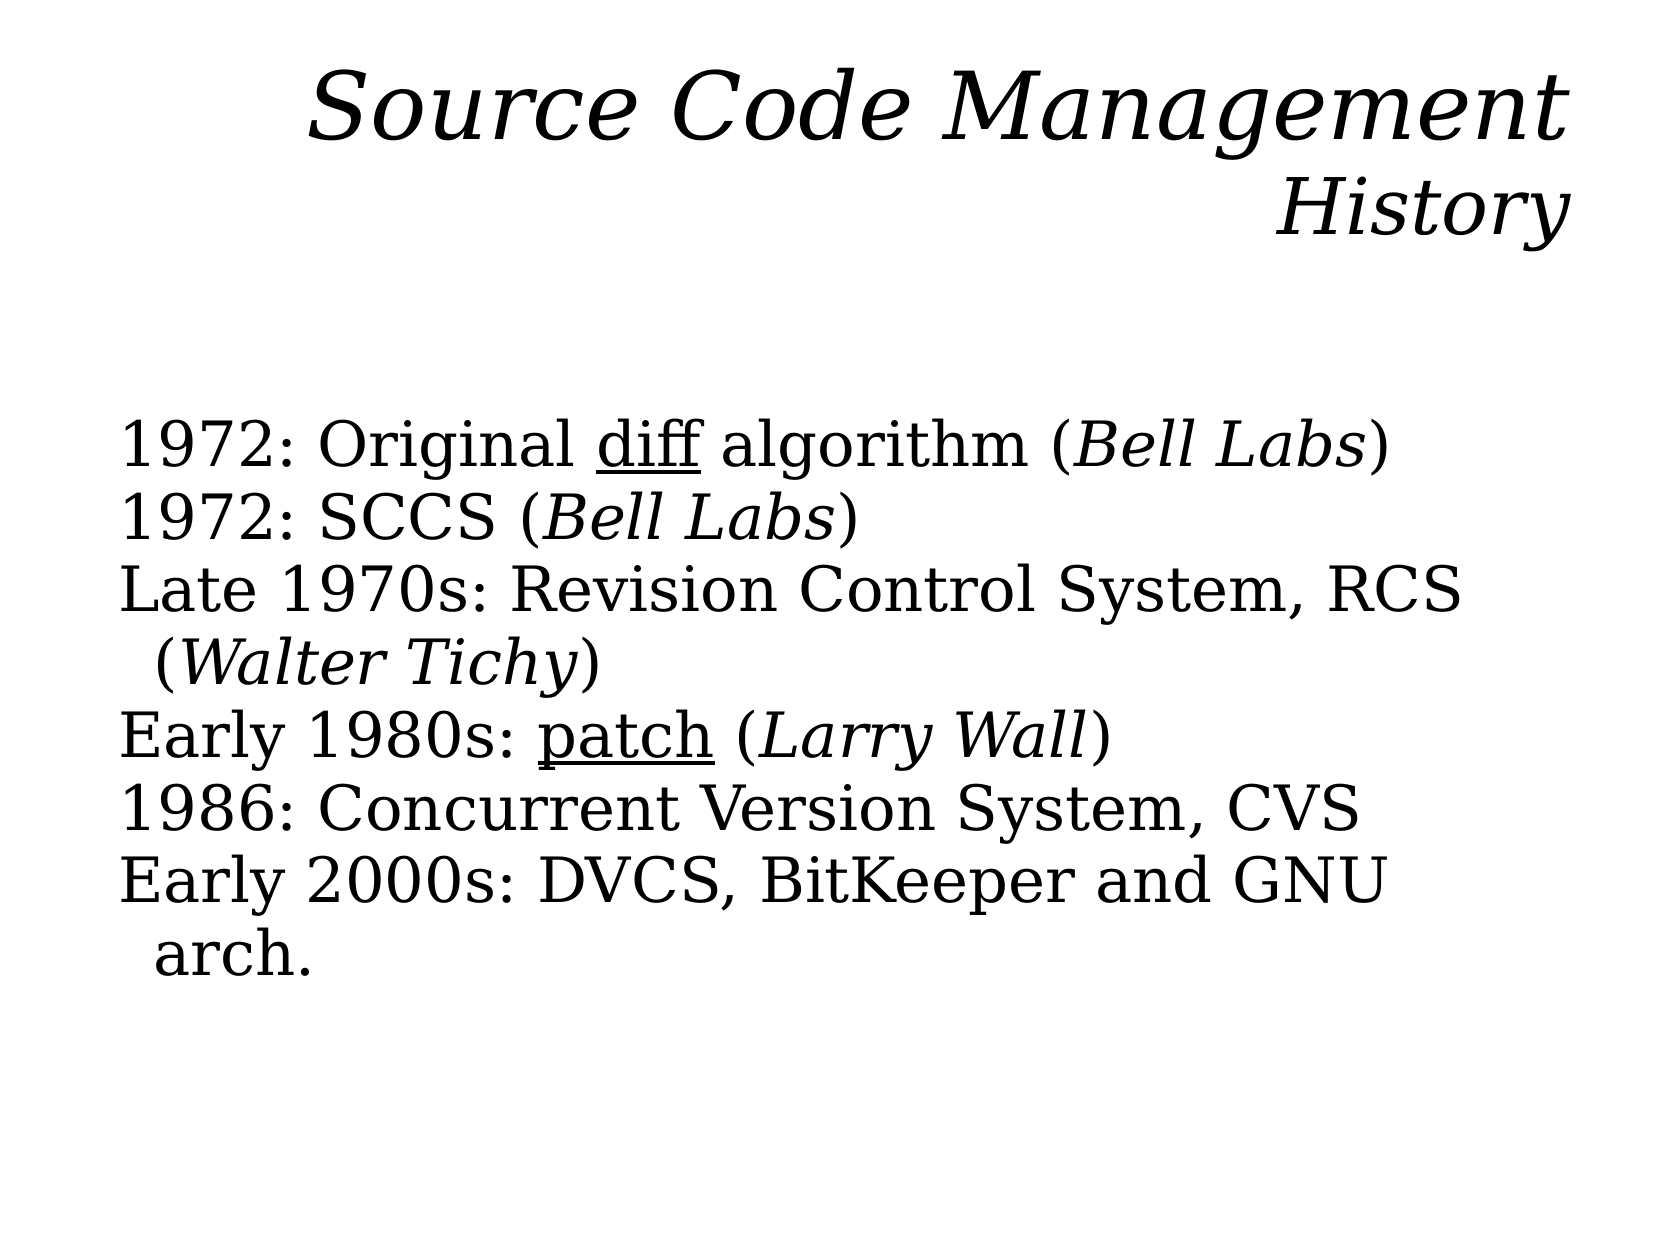

# Source Code Management History
1972: Original diff algorithm (Bell Labs)
1972: SCCS (Bell Labs)
Late 1970s: Revision Control System, RCS (Walter Tichy)
Early 1980s: patch (Larry Wall)
1986: Concurrent Version System, CVS
Early 2000s: DVCS, BitKeeper and GNU arch.